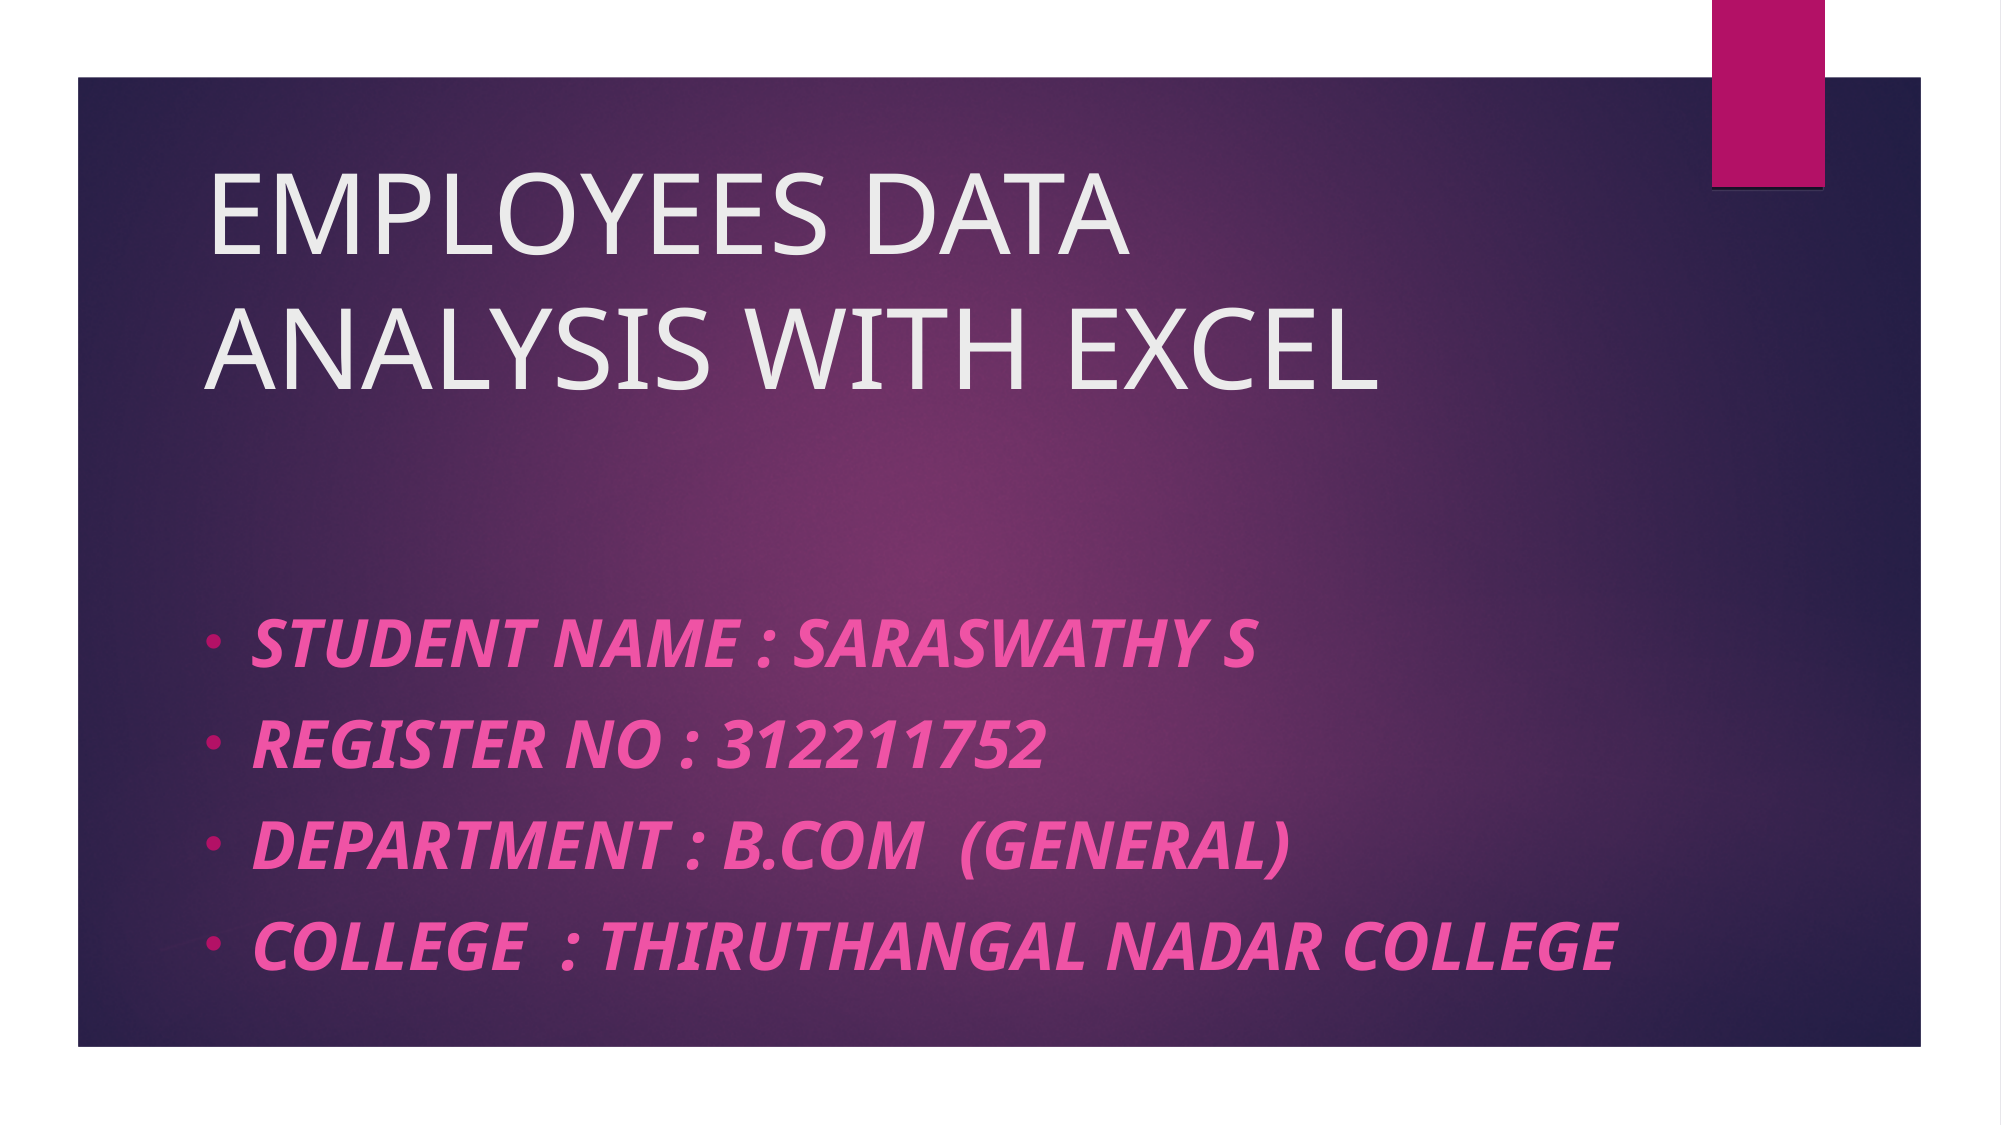

# EMPLOYEES DATA ANALYSIS WITH EXCEL
Student Name : Saraswathy S
Register No : 312211752
Department : B.com (GENERAL)
COLLEGE : THIRUTHANGAL NADAR COLLEGE